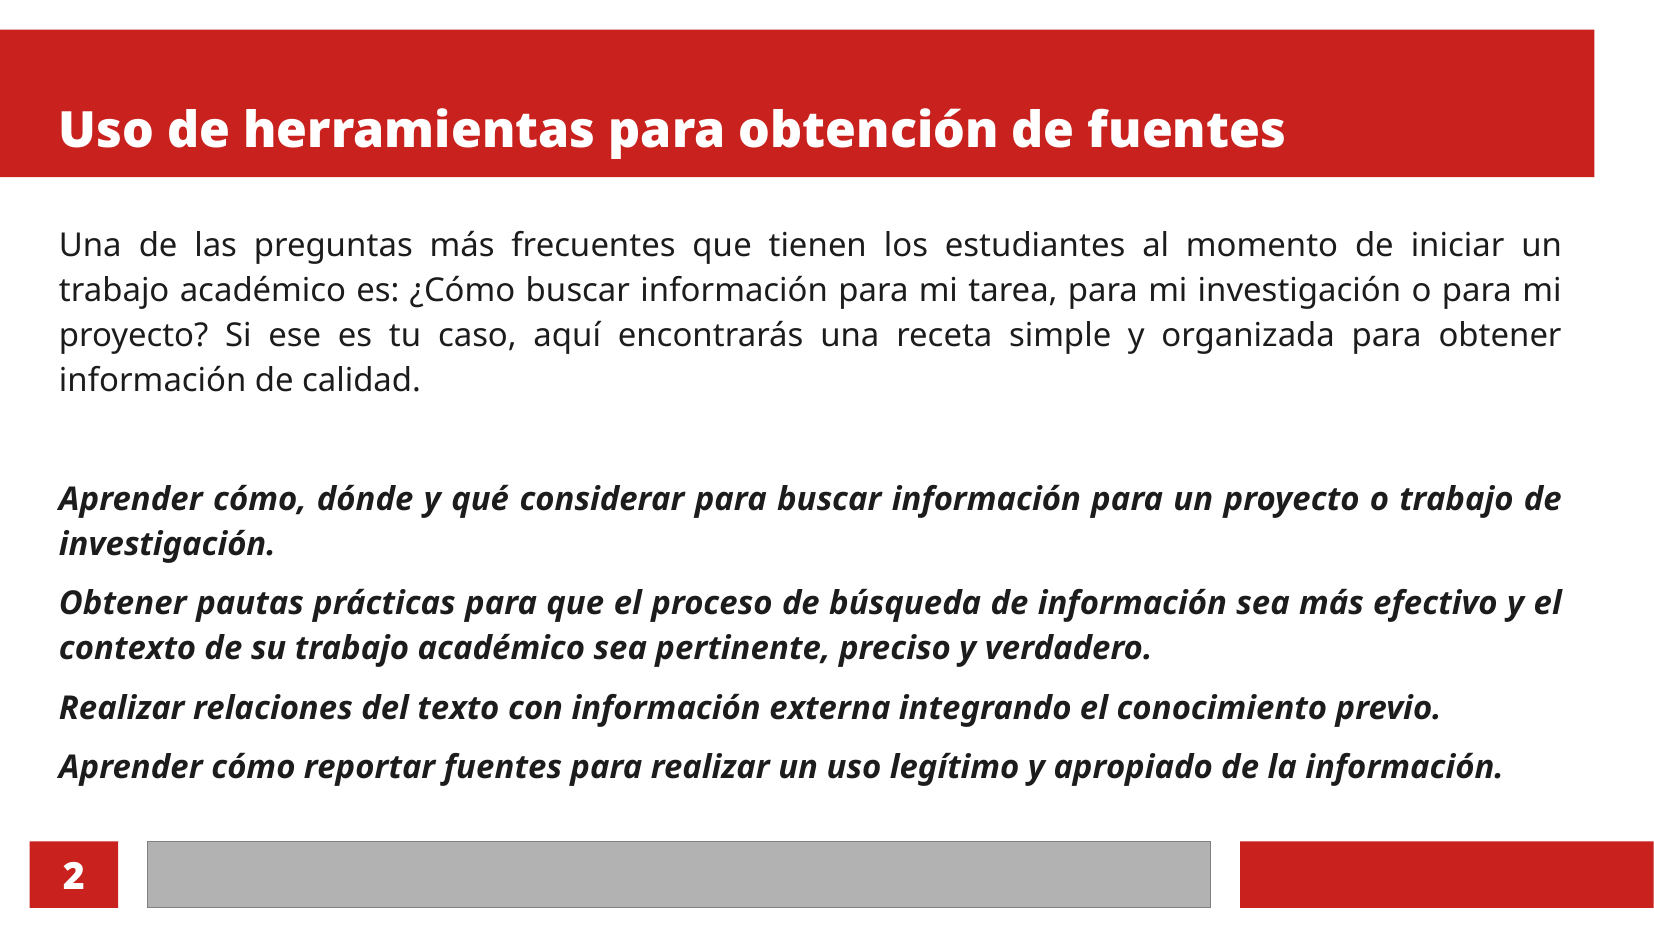

# Uso de herramientas para obtención de fuentes
Una de las preguntas más frecuentes que tienen los estudiantes al momento de iniciar un trabajo académico es: ¿Cómo buscar información para mi tarea, para mi investigación o para mi proyecto? Si ese es tu caso, aquí encontrarás una receta simple y organizada para obtener información de calidad.
Aprender cómo, dónde y qué considerar para buscar información para un proyecto o trabajo de investigación.
Obtener pautas prácticas para que el proceso de búsqueda de información sea más efectivo y el contexto de su trabajo académico sea pertinente, preciso y verdadero.
Realizar relaciones del texto con información externa integrando el conocimiento previo.
Aprender cómo reportar fuentes para realizar un uso legítimo y apropiado de la información.
2